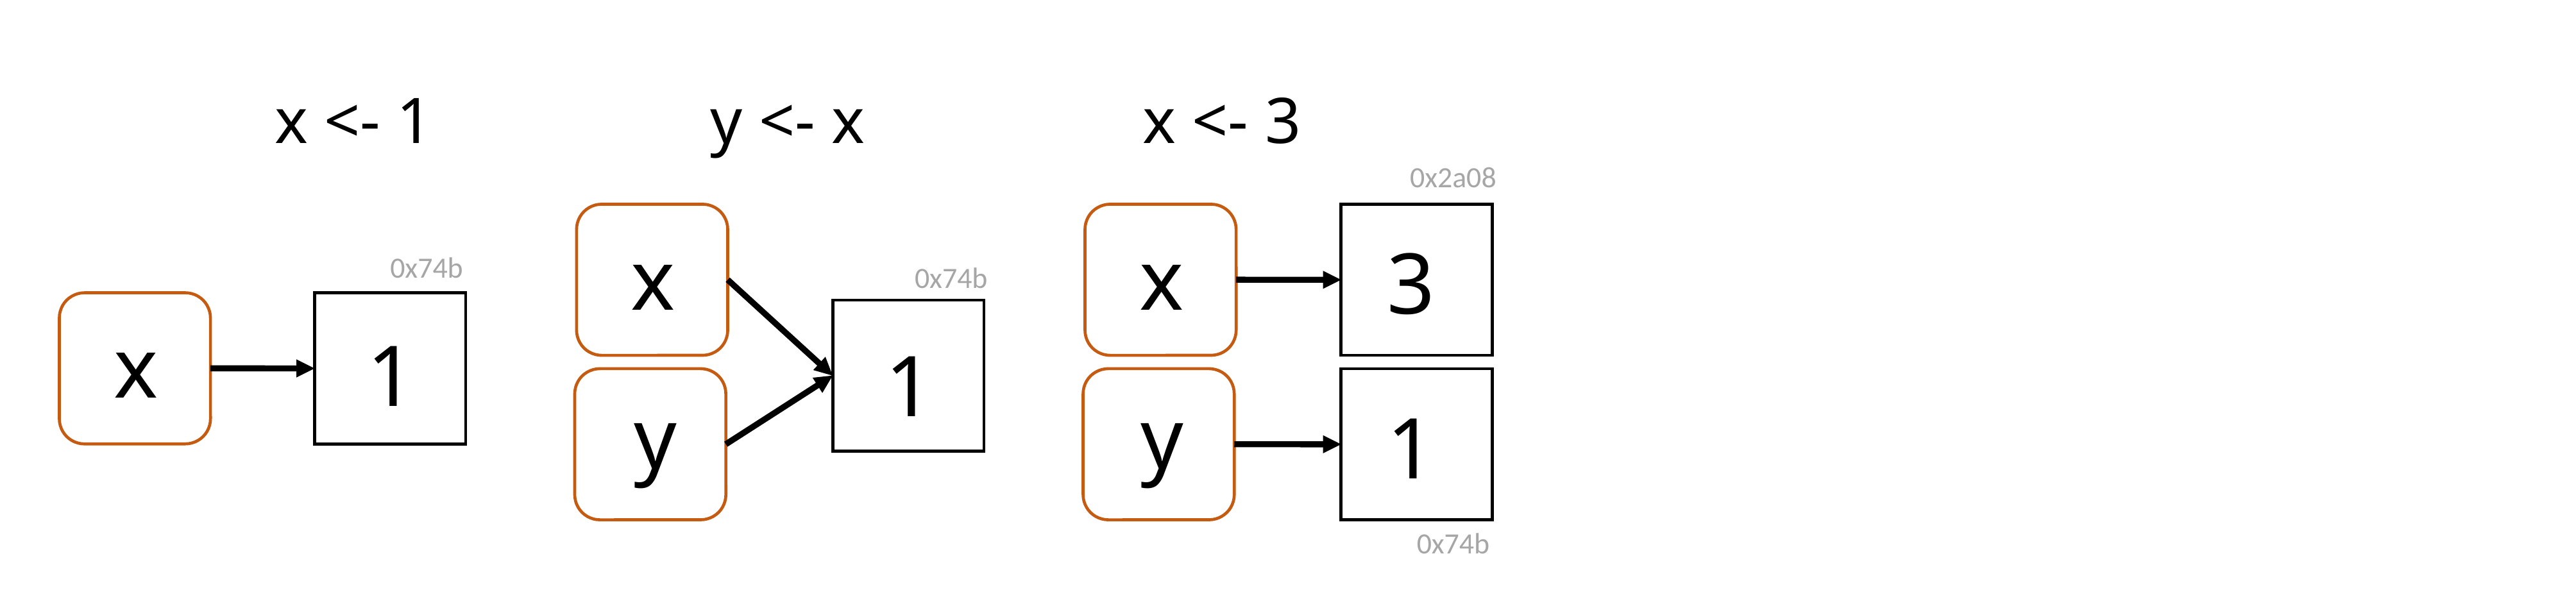

x <- 1 y <- x x <- 3
0x2a08
x
3
0x74b
y
1
0x74b
x
0x74b
1
y
0x74b
x
1